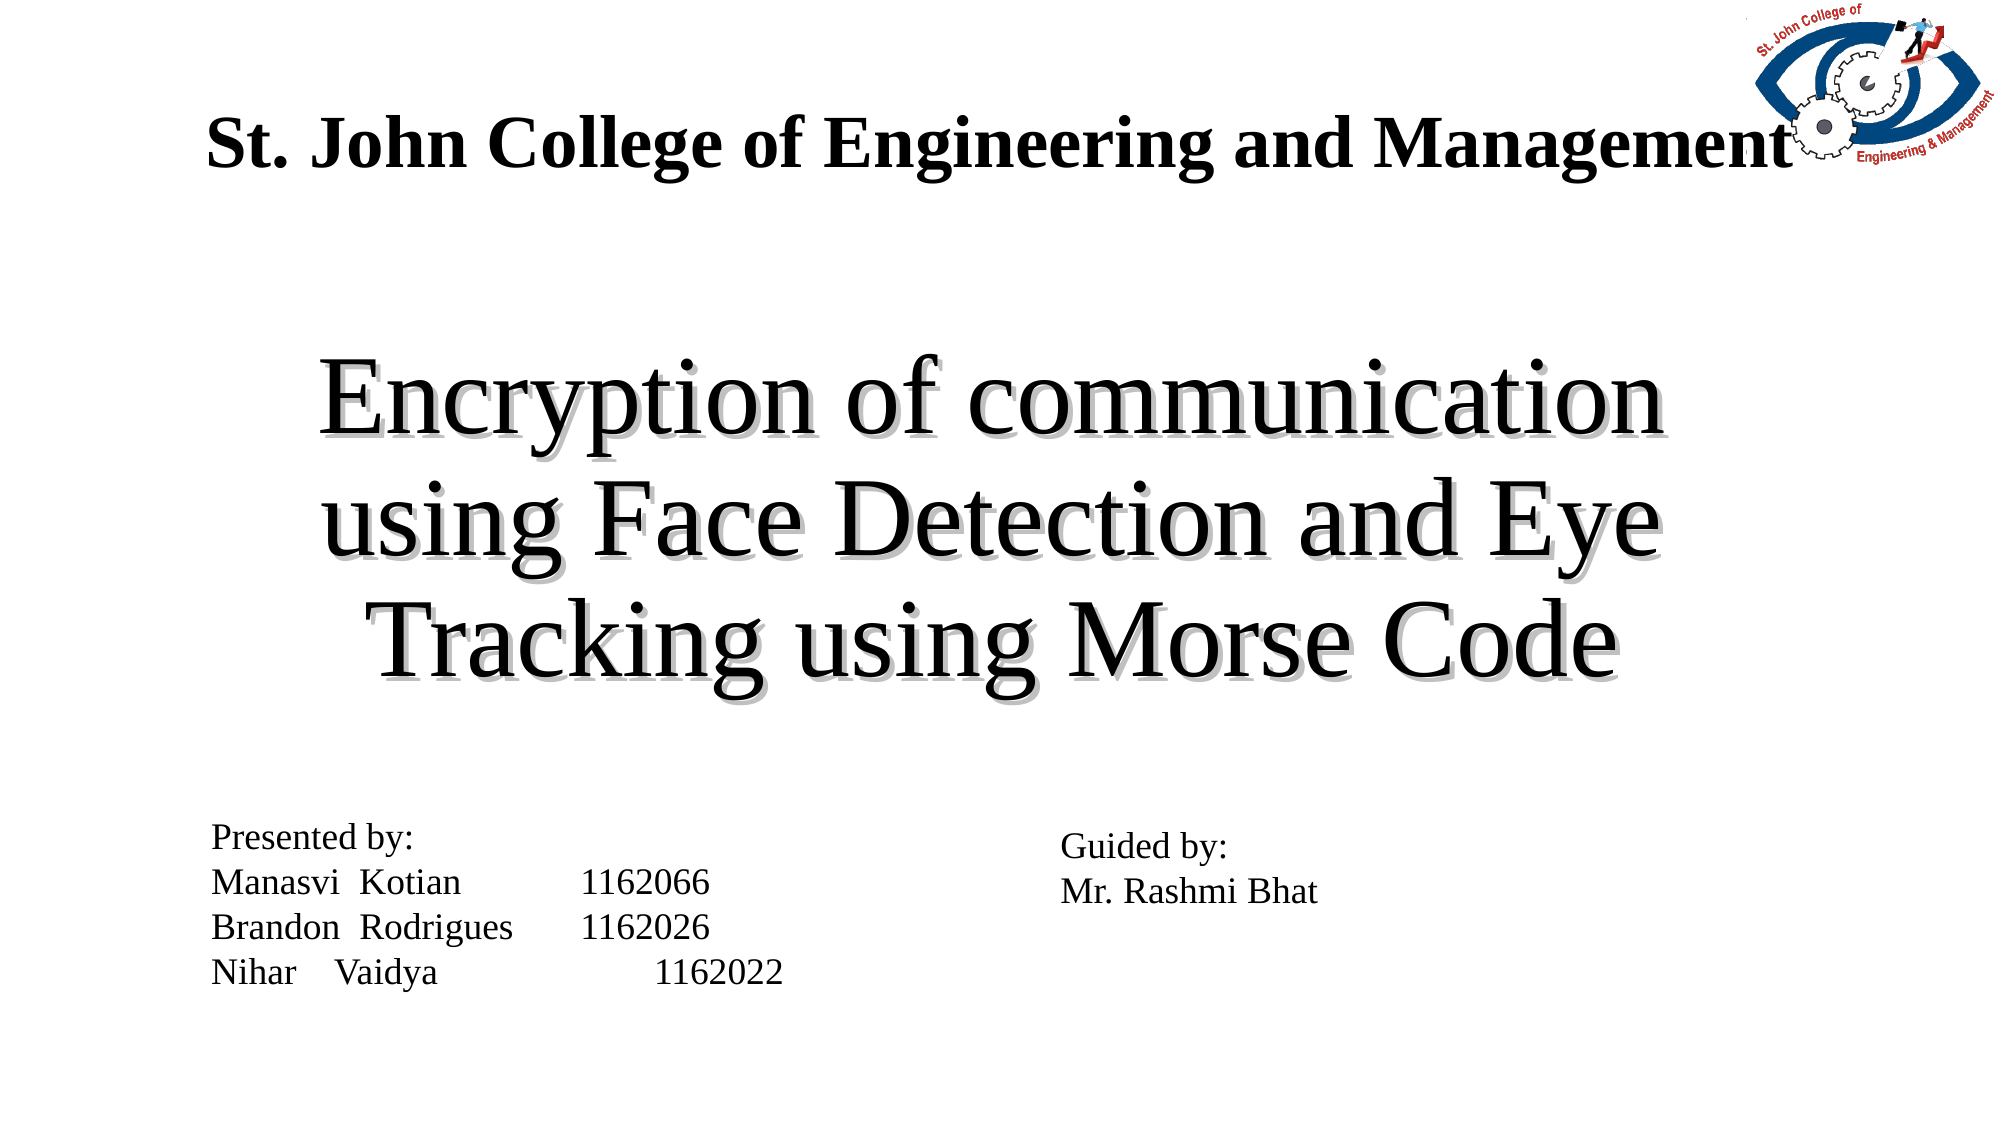

St. John College of Engineering and Management
# Encryption of communication using Face Detection and Eye Tracking using Morse Code
Presented by:
Manasvi Kotian		1162066
Brandon Rodrigues	1162026
Nihar Vaidya			1162022
Guided by:
Mr. Rashmi Bhat